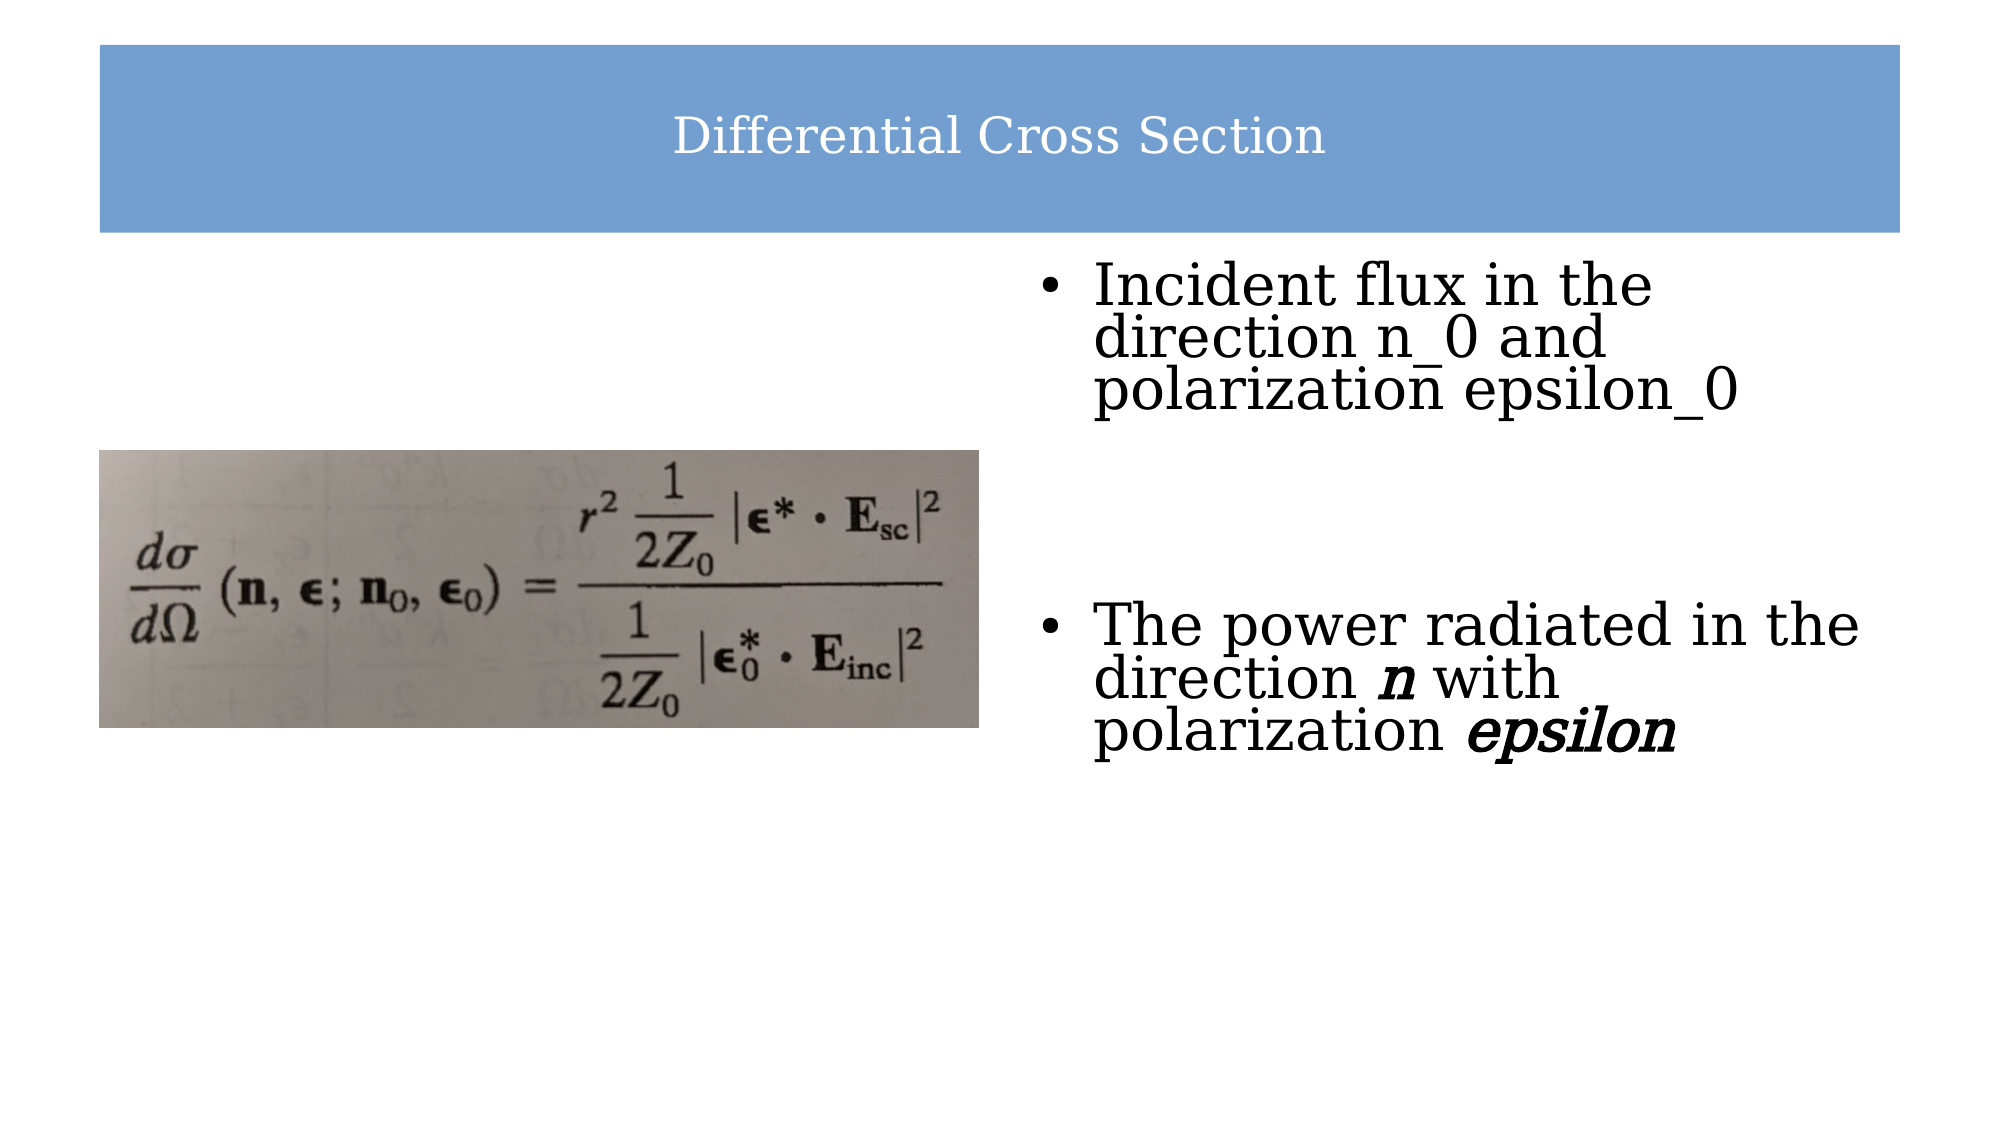

# Differential Cross Section
Incident flux in the direction n_0 and polarization epsilon_0
The power radiated in the direction n with polarization epsilon